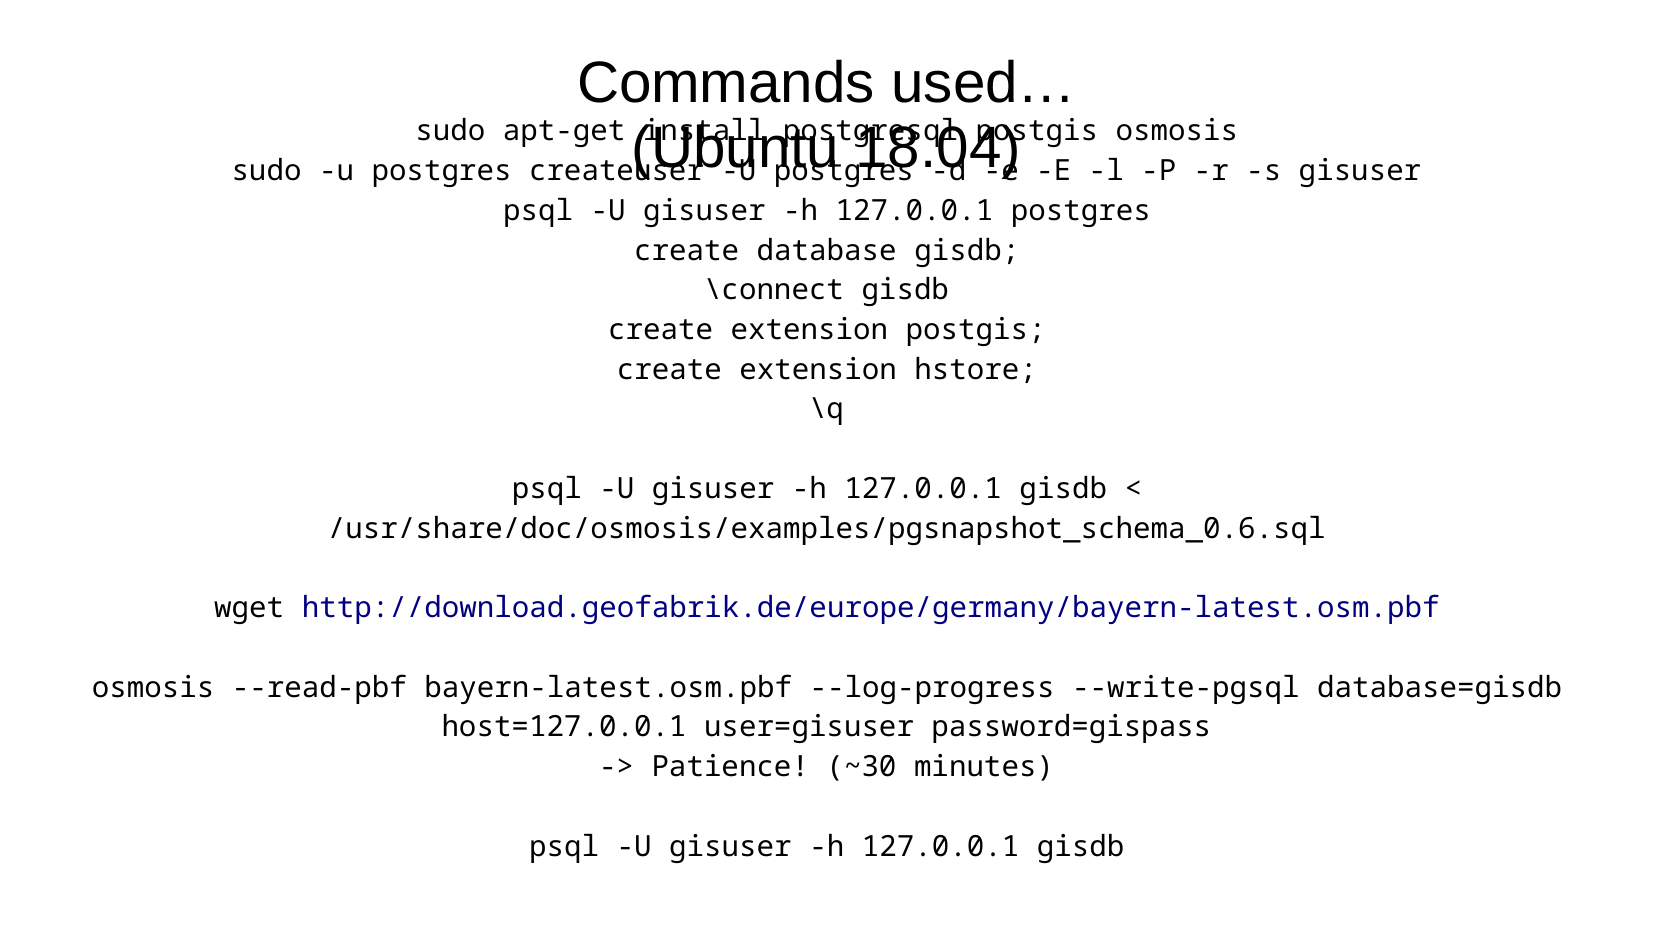

# Commands used… (Ubuntu 18.04)
sudo apt-get install postgresql postgis osmosis
sudo -u postgres createuser -U postgres -d -e -E -l -P -r -s gisuser
psql -U gisuser -h 127.0.0.1 postgres
create database gisdb;
\connect gisdb
create extension postgis;
create extension hstore;
\q
psql -U gisuser -h 127.0.0.1 gisdb < /usr/share/doc/osmosis/examples/pgsnapshot_schema_0.6.sql
wget http://download.geofabrik.de/europe/germany/bayern-latest.osm.pbf
osmosis --read-pbf bayern-latest.osm.pbf --log-progress --write-pgsql database=gisdb host=127.0.0.1 user=gisuser password=gispass
-> Patience! (~30 minutes)
psql -U gisuser -h 127.0.0.1 gisdb